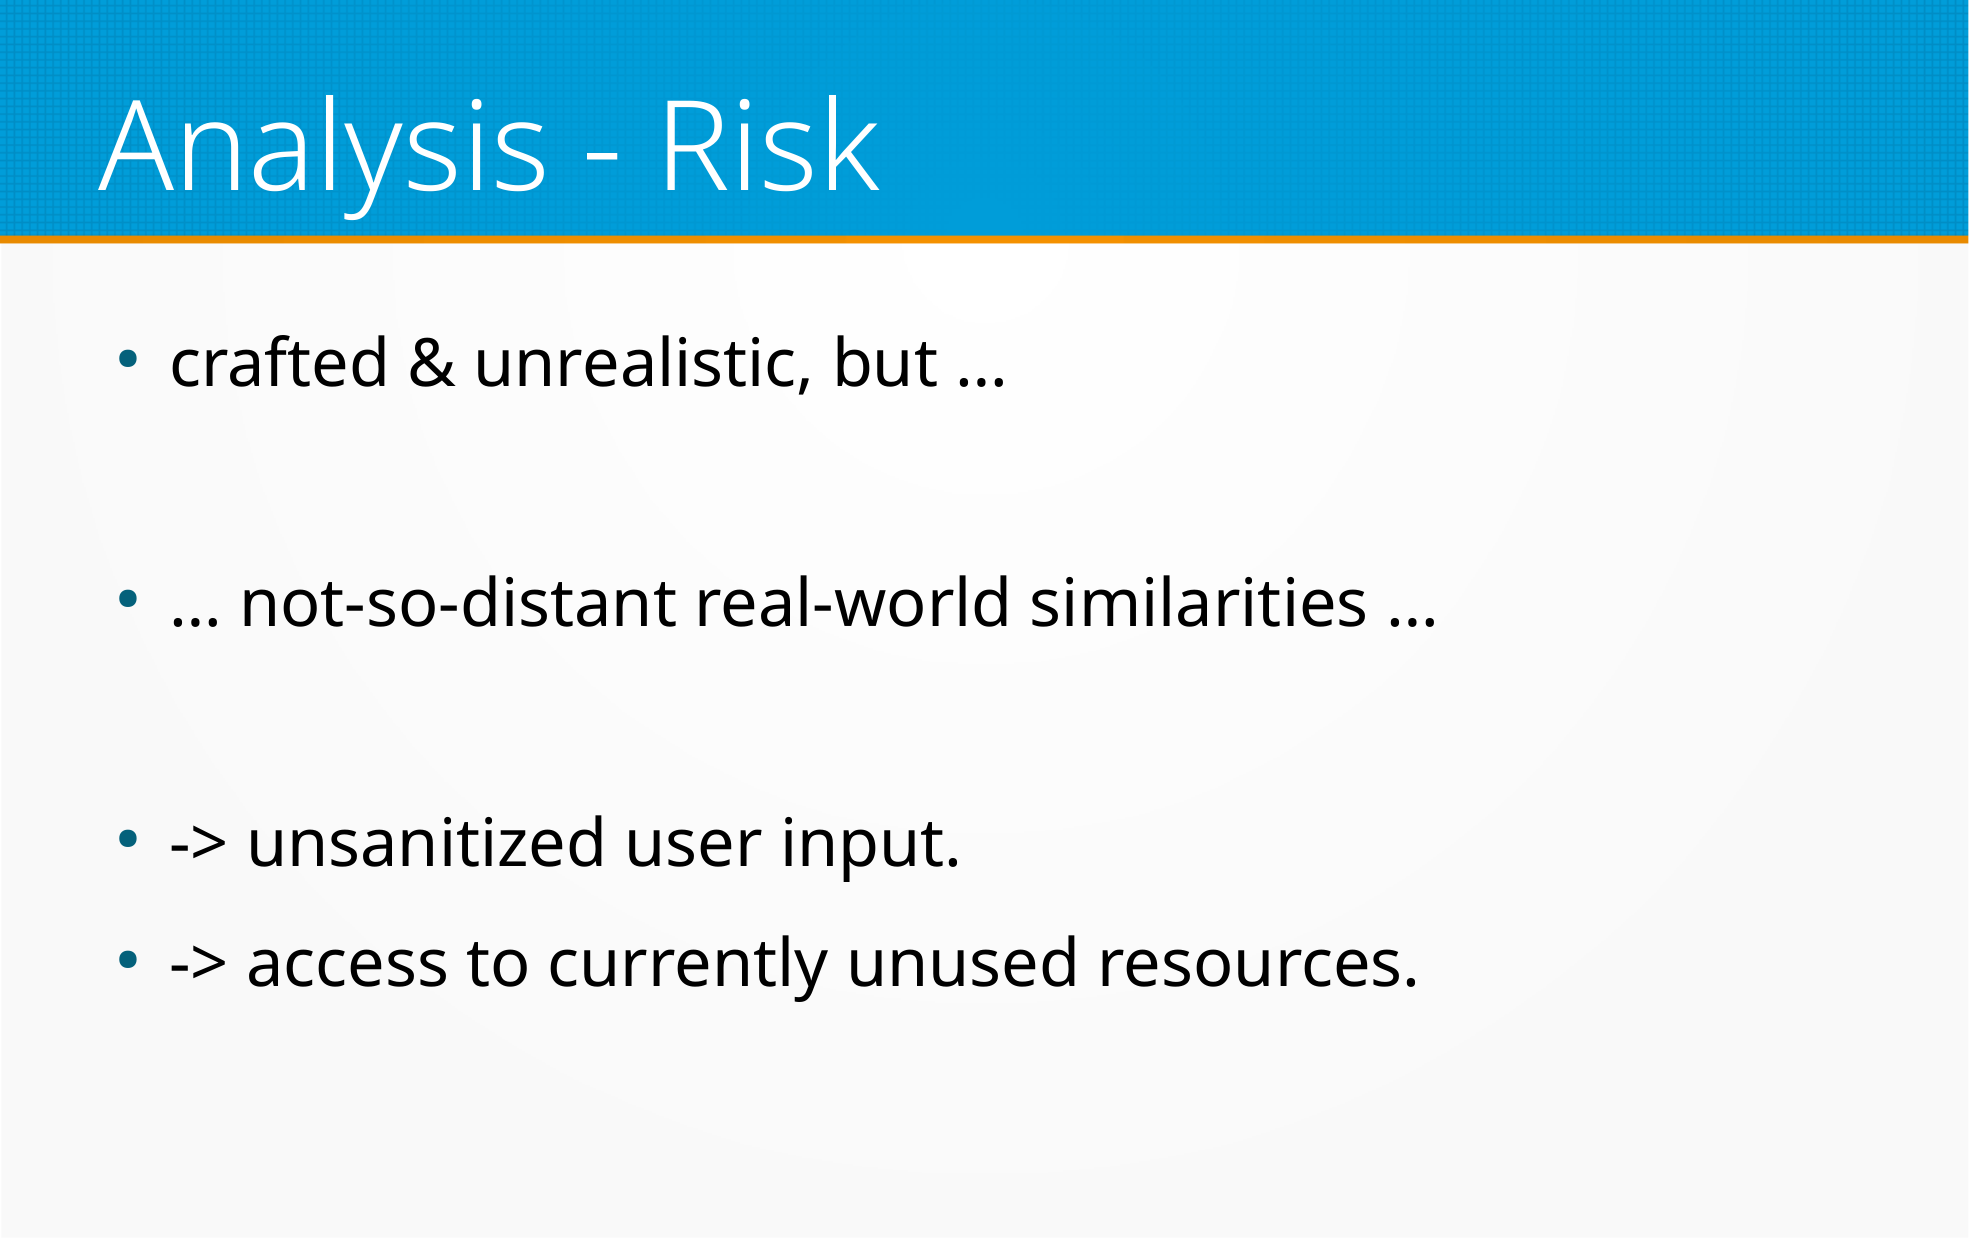

# Analysis - Risk
crafted & unrealistic, but …
… not-so-distant real-world similarities …
-> unsanitized user input.
-> access to currently unused resources.